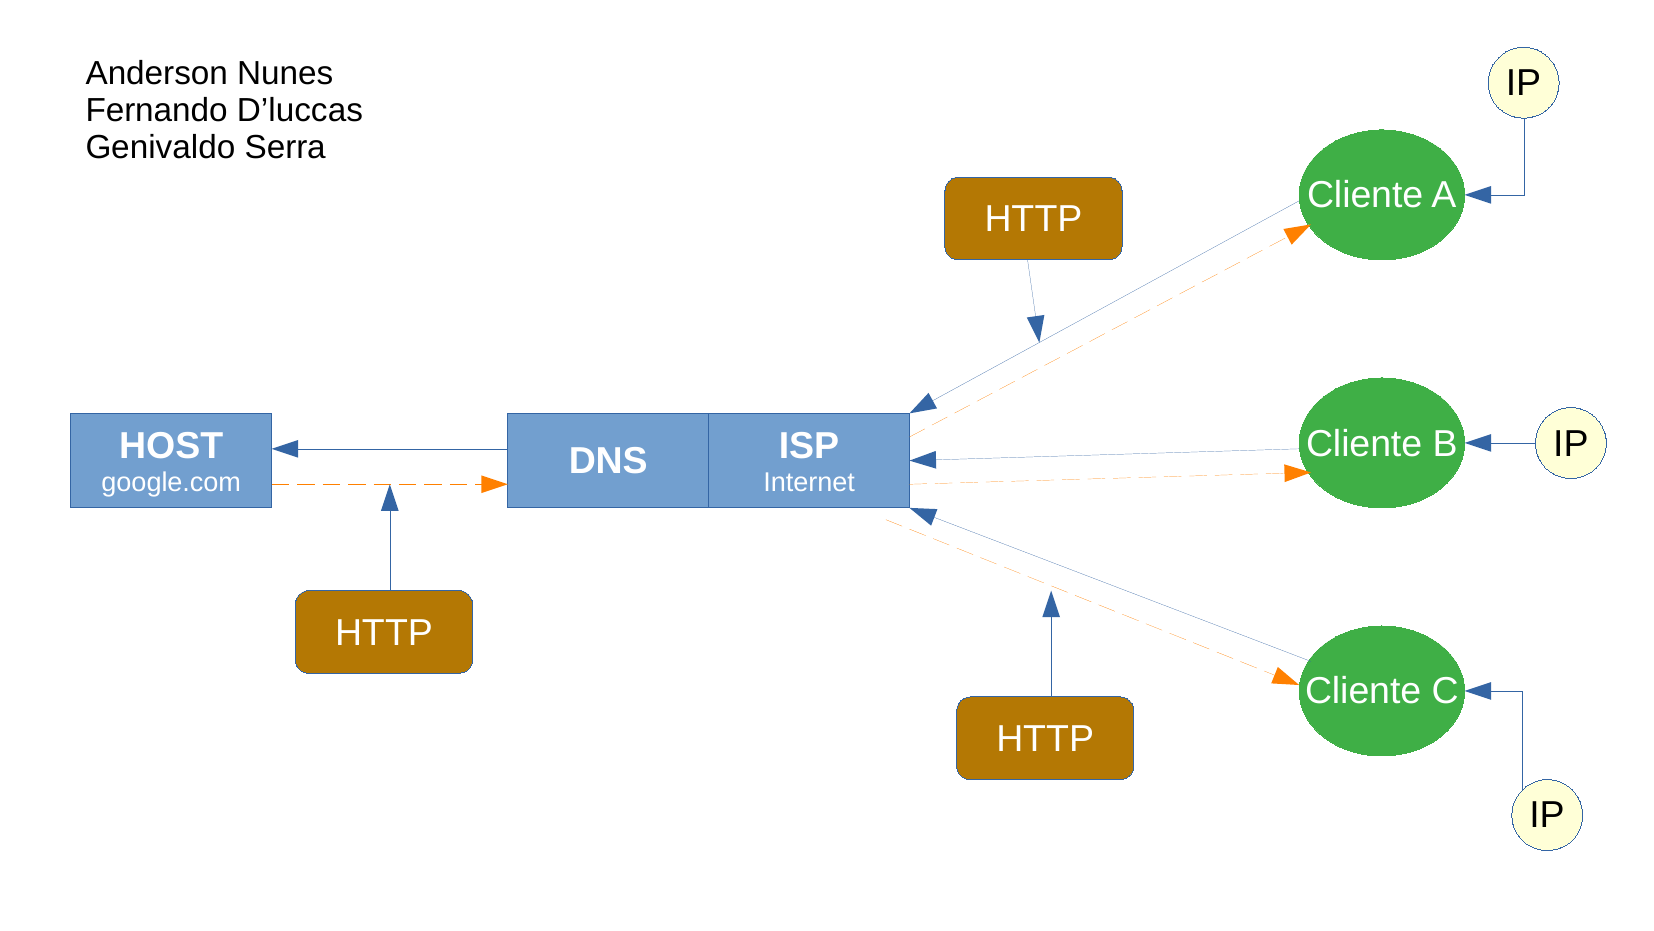

Anderson Nunes
Fernando D’luccas
Genivaldo Serra
IP
Cliente A
HTTP
Cliente B
IP
HOST
google.com
DNS
ISP
Internet
HTTP
Cliente C
HTTP
IP